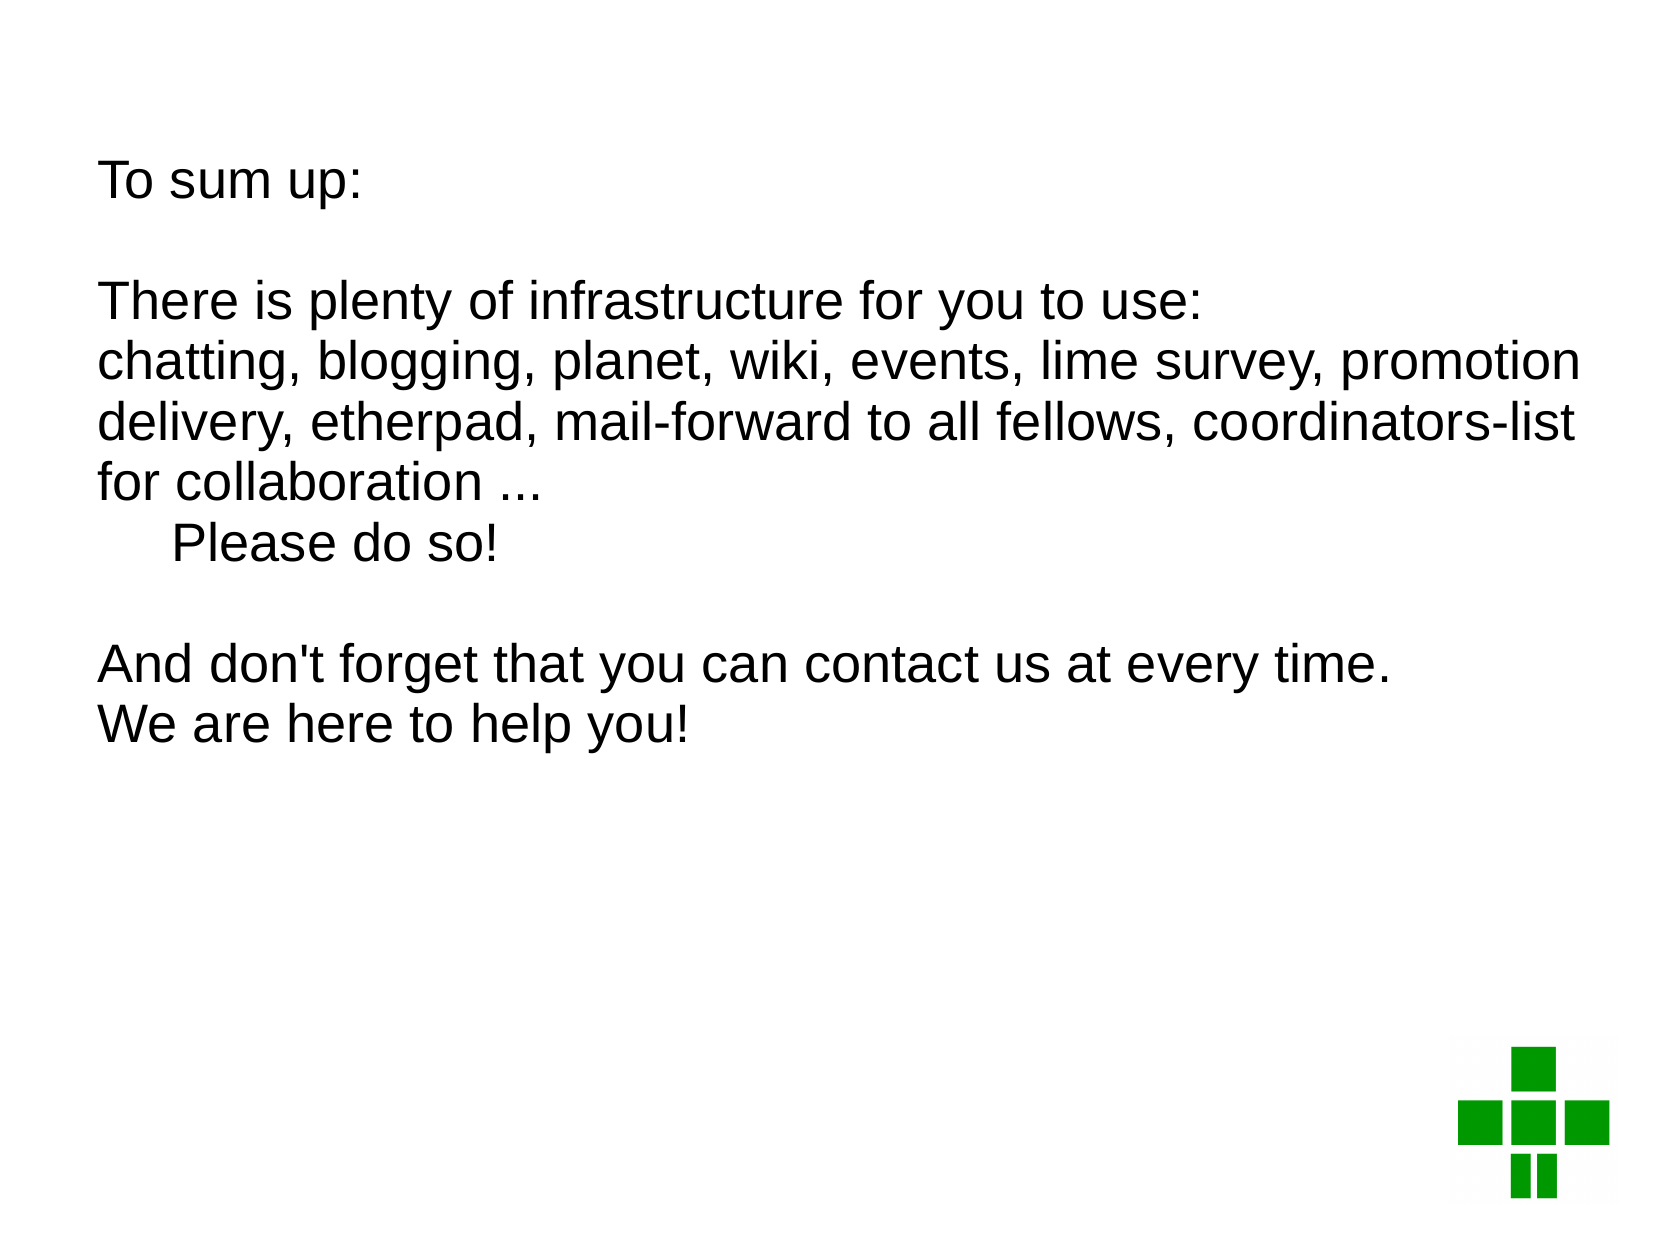

To sum up:
There is plenty of infrastructure for you to use:
chatting, blogging, planet, wiki, events, lime survey, promotion delivery, etherpad, mail-forward to all fellows, coordinators-list for collaboration ...
	Please do so!
And don't forget that you can contact us at every time.
We are here to help you!